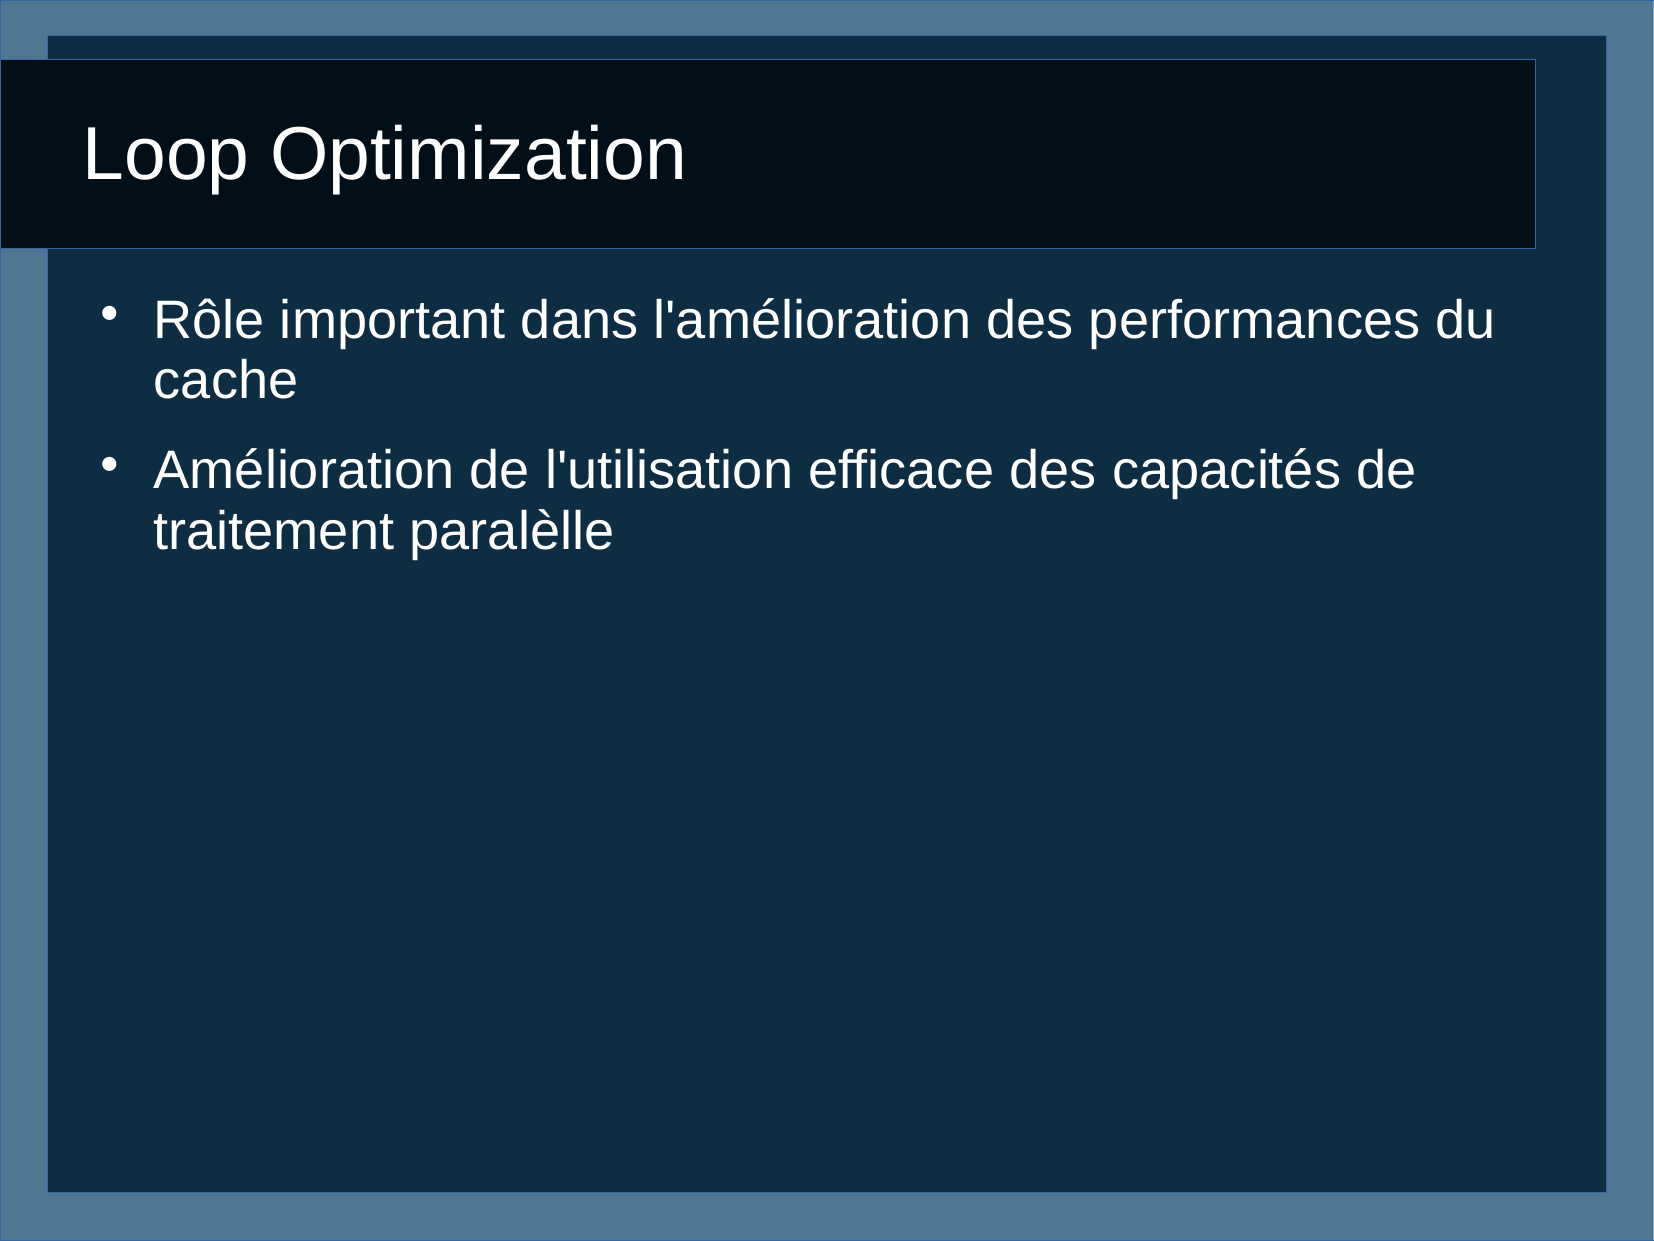

# Loop Optimization
Rôle important dans l'amélioration des performances du cache
Amélioration de l'utilisation efficace des capacités de traitement paralèlle